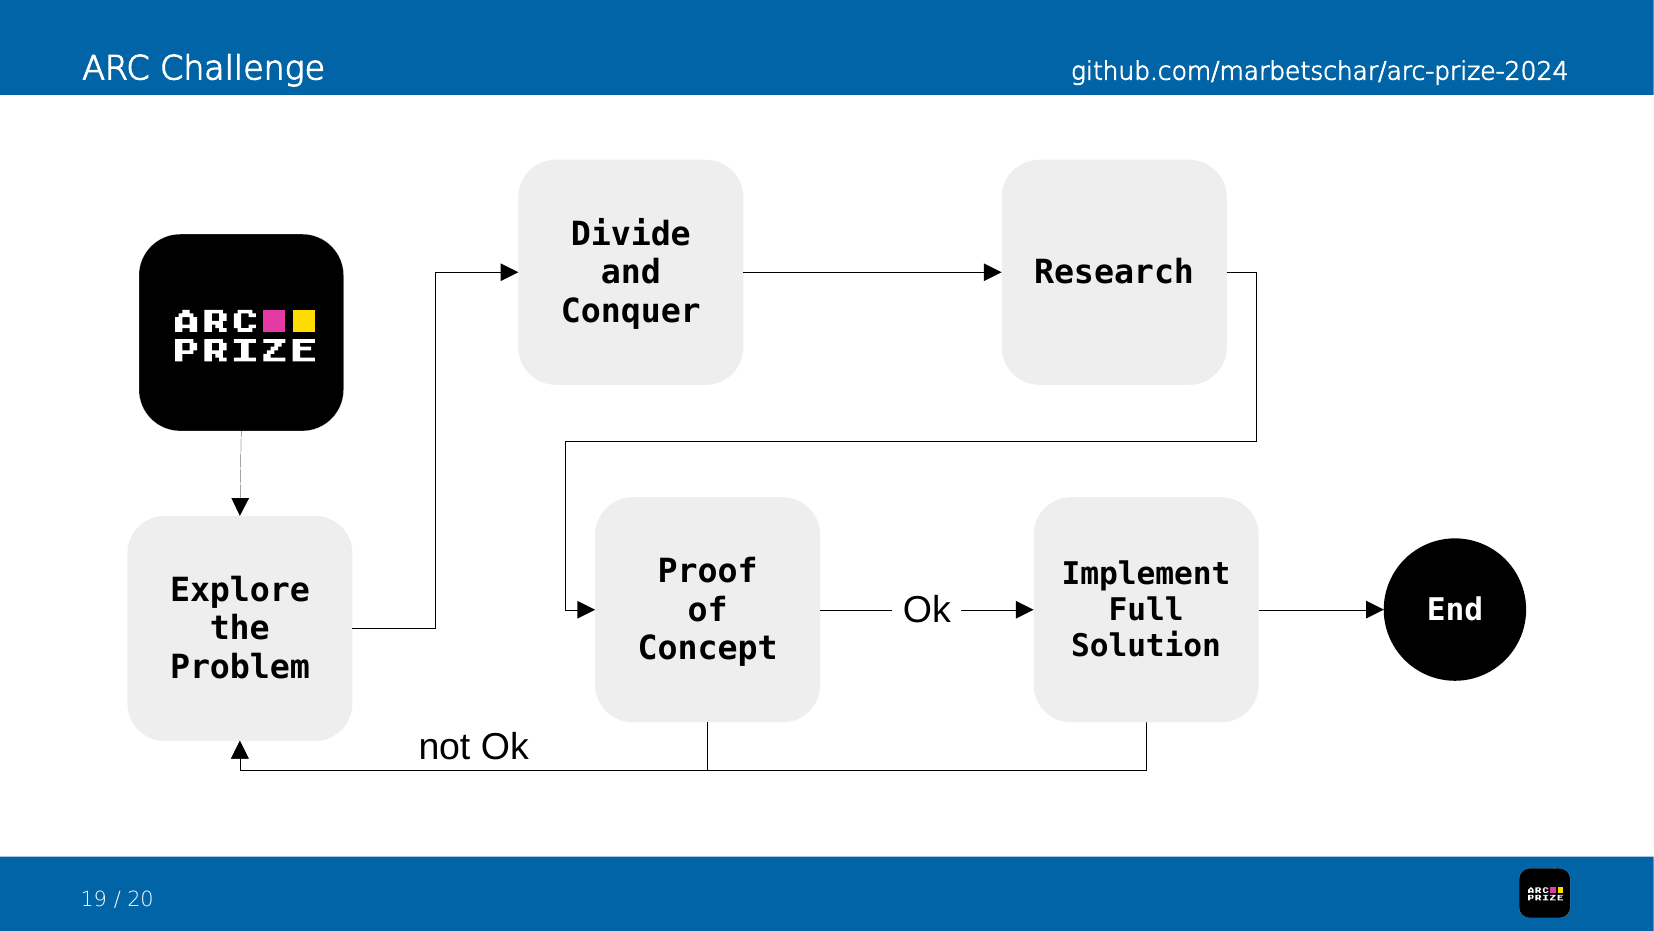

github.com/marbetschar/arc-prize-2024
# ARC Challenge
Divide and Conquer
Research
Proof
of
Concept
Implement
Full
Solution
Explore the
Problem
End
19